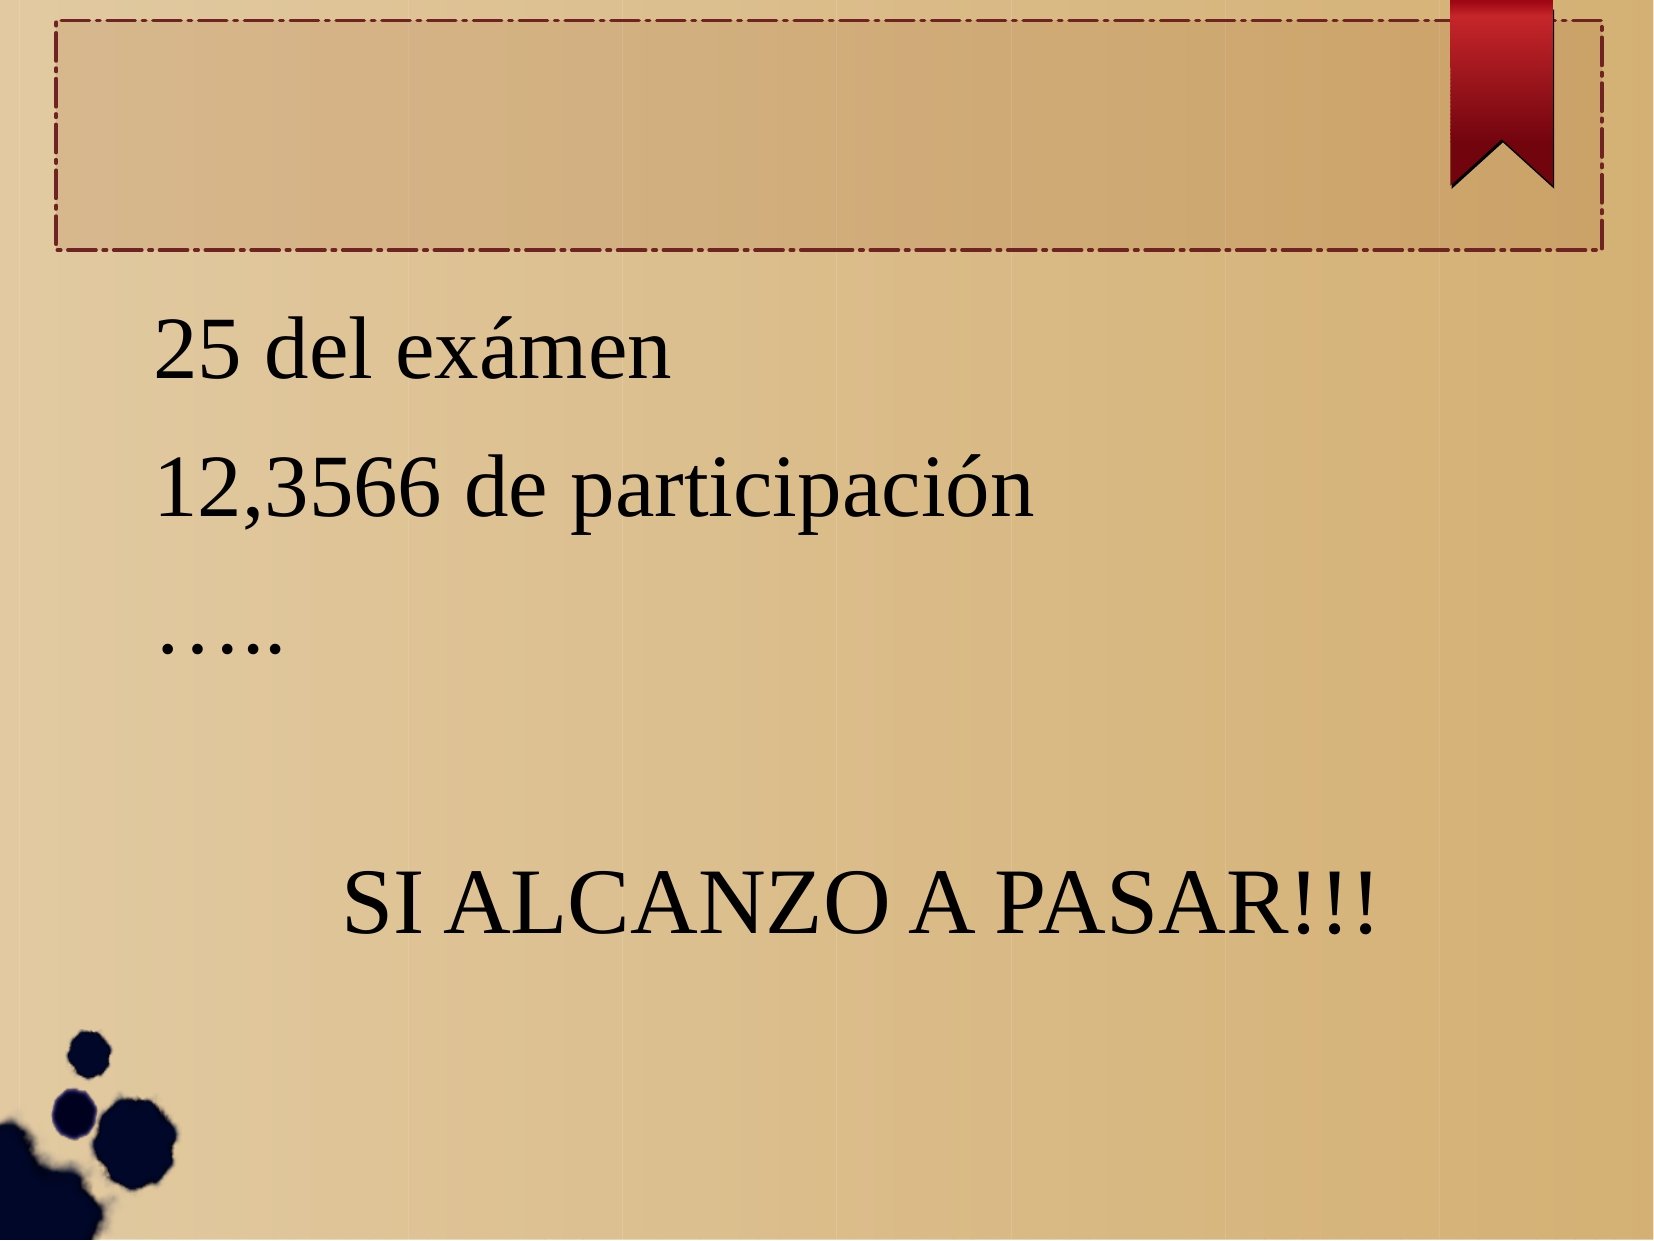

#
25 del exámen
12,3566 de participación
…..
SI ALCANZO A PASAR!!!